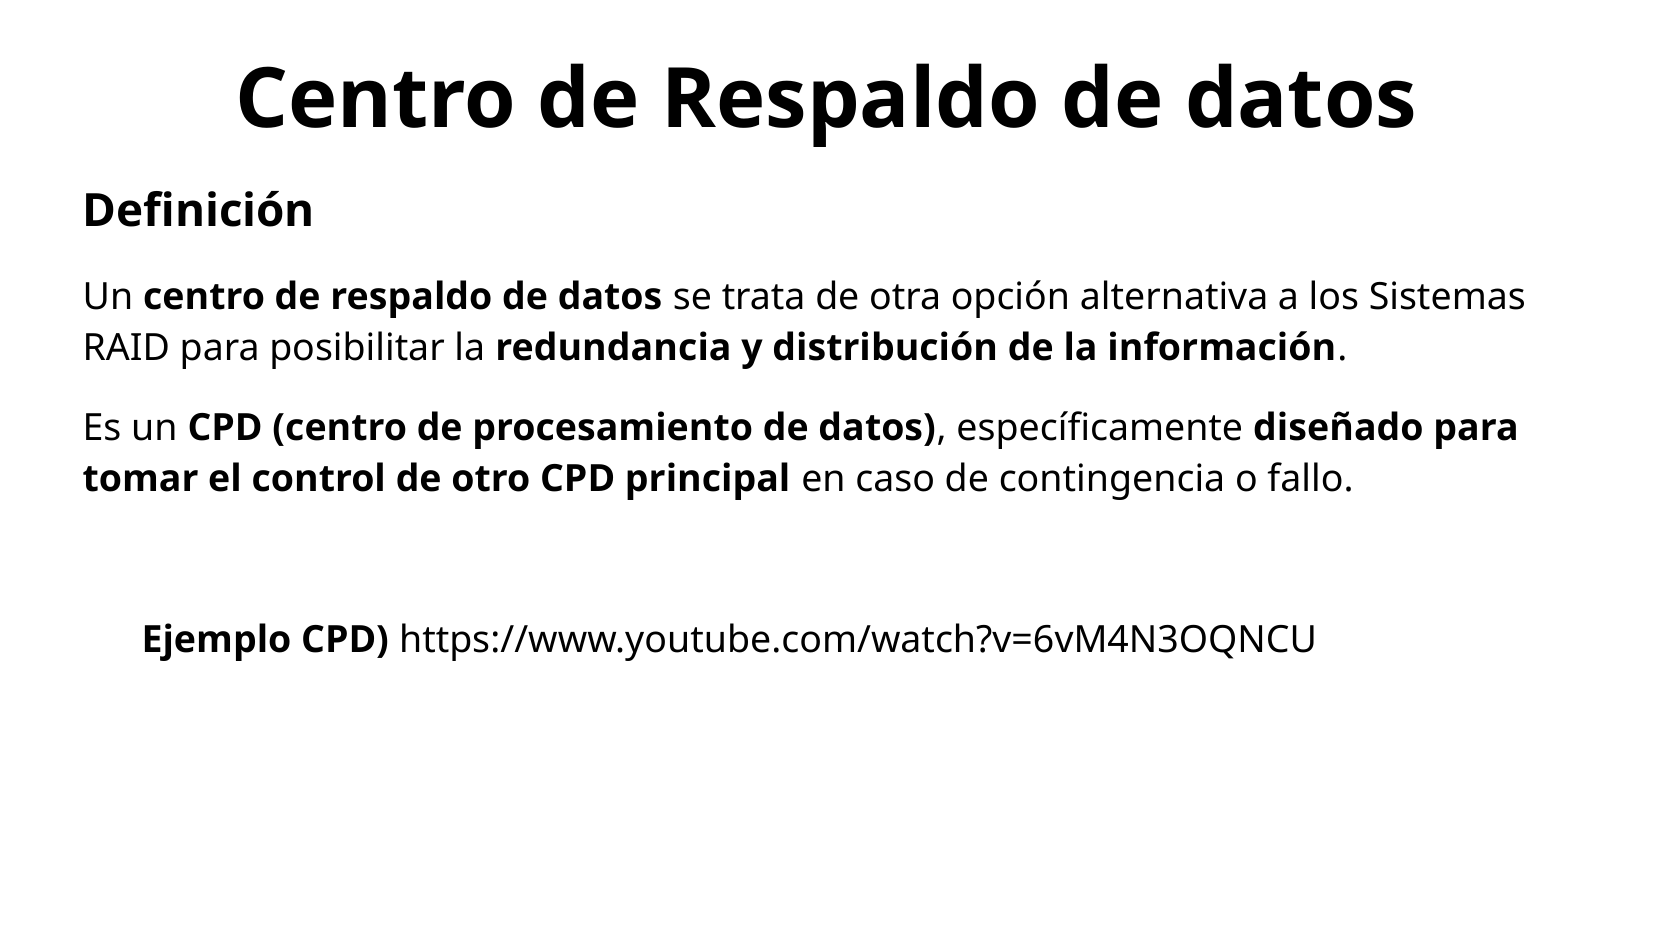

# Centro de Respaldo de datos
Definición
Un centro de respaldo de datos se trata de otra opción alternativa a los Sistemas RAID para posibilitar la redundancia y distribución de la información.
Es un CPD (centro de procesamiento de datos), específicamente diseñado para tomar el control de otro CPD principal en caso de contingencia o fallo.
Ejemplo CPD) https://www.youtube.com/watch?v=6vM4N3OQNCU